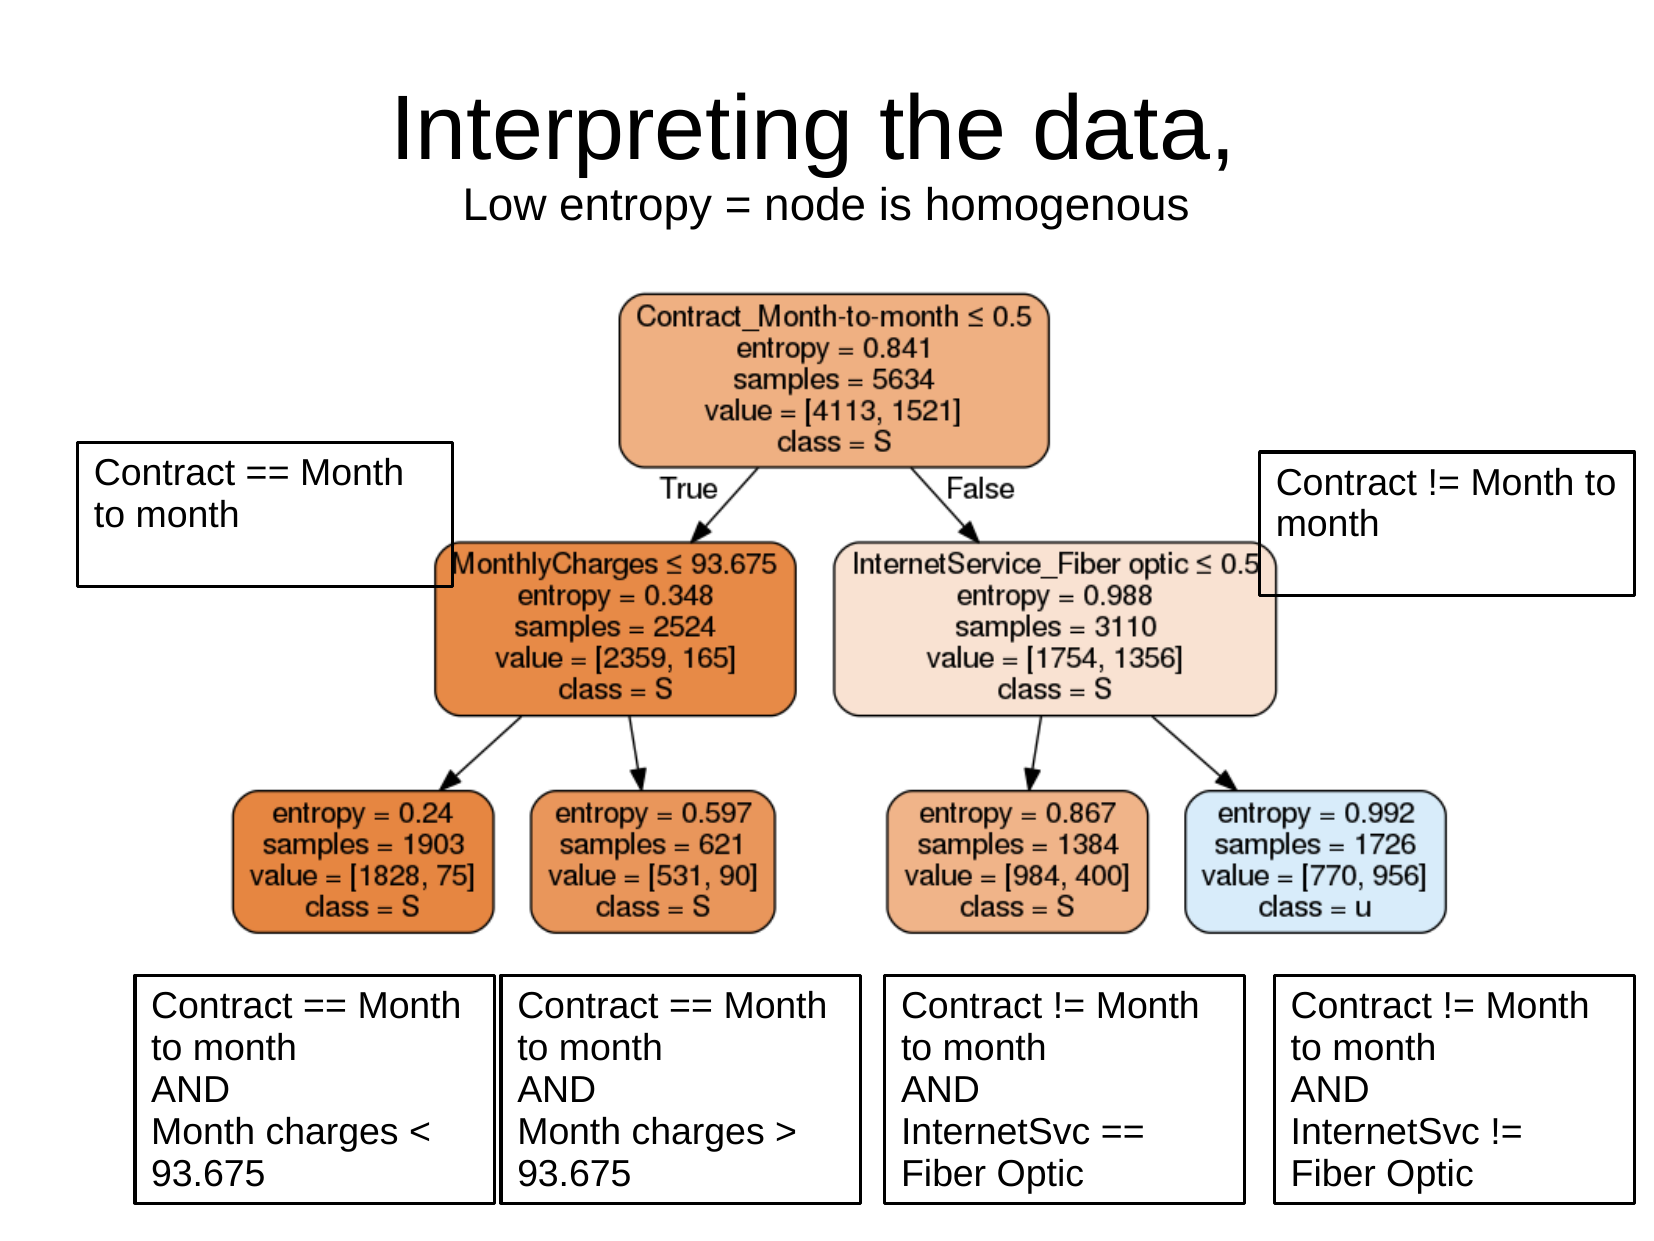

# Interpreting the data, Low entropy = node is homogenous
Contract == Month to month
Contract != Month to month
Contract == Month to month
AND
Month charges < 93.675
Contract == Month to month
AND
Month charges > 93.675
Contract != Month to month
AND
InternetSvc == Fiber Optic
Contract != Month to month
AND
InternetSvc != Fiber Optic